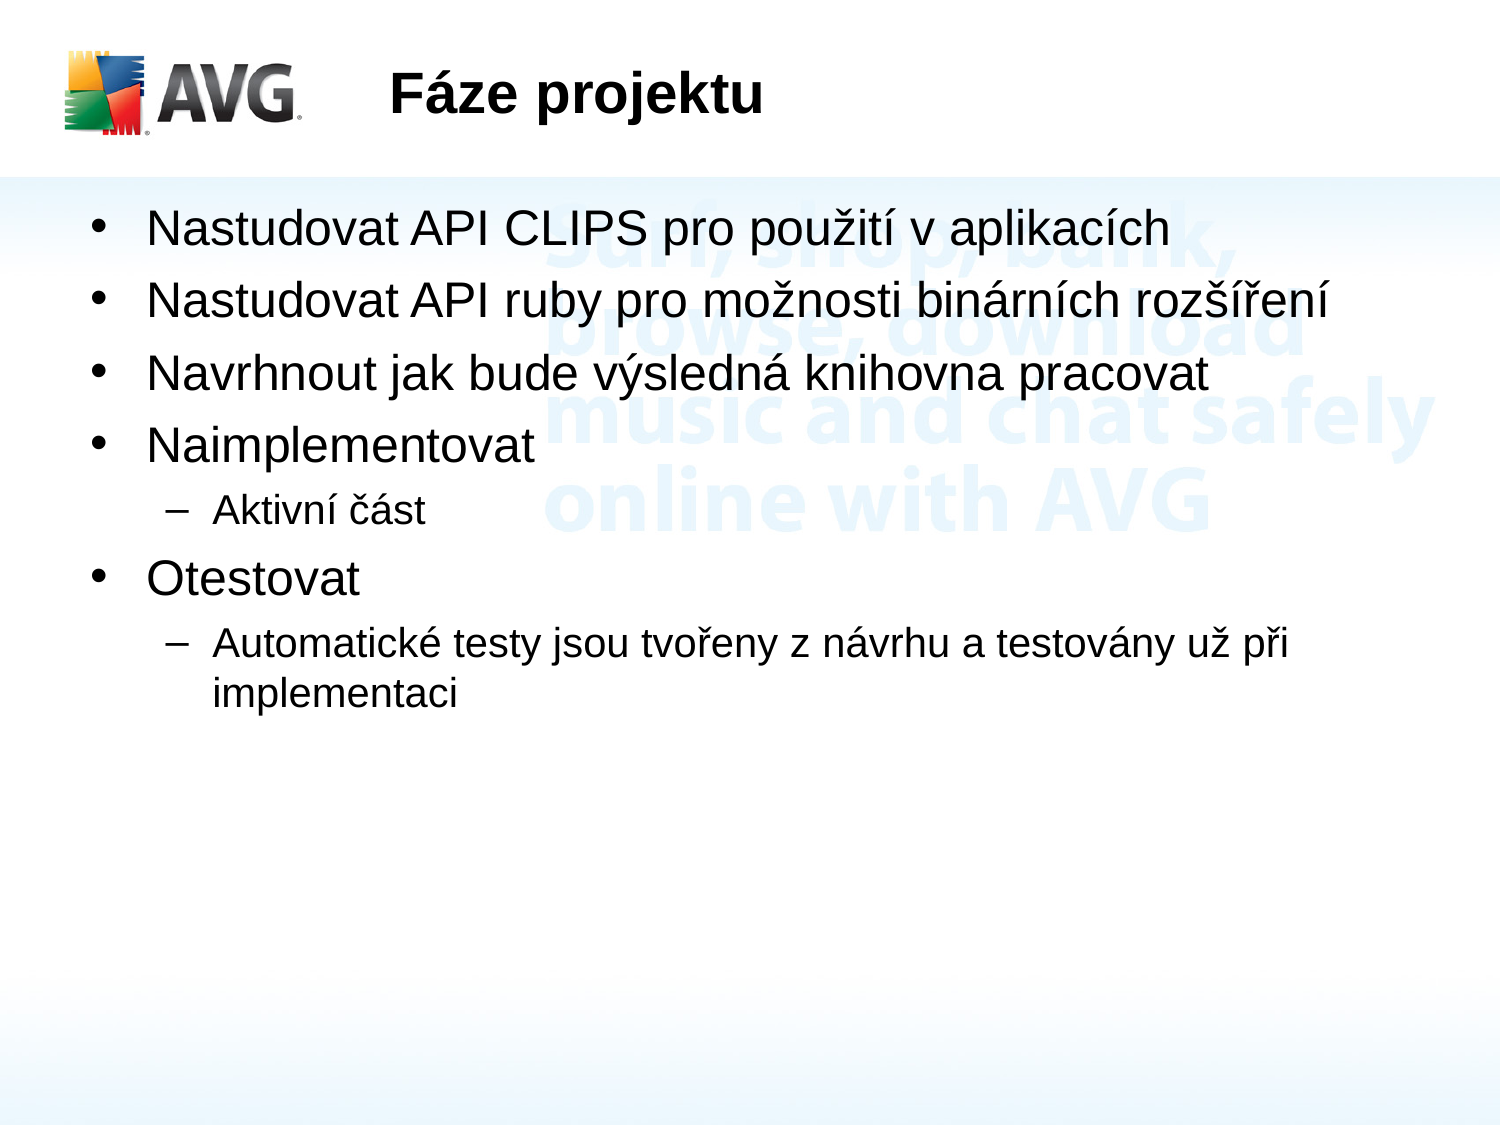

# Fáze projektu
Nastudovat API CLIPS pro použití v aplikacích
Nastudovat API ruby pro možnosti binárních rozšíření
Navrhnout jak bude výsledná knihovna pracovat
Naimplementovat
Aktivní část
Otestovat
Automatické testy jsou tvořeny z návrhu a testovány už při implementaci